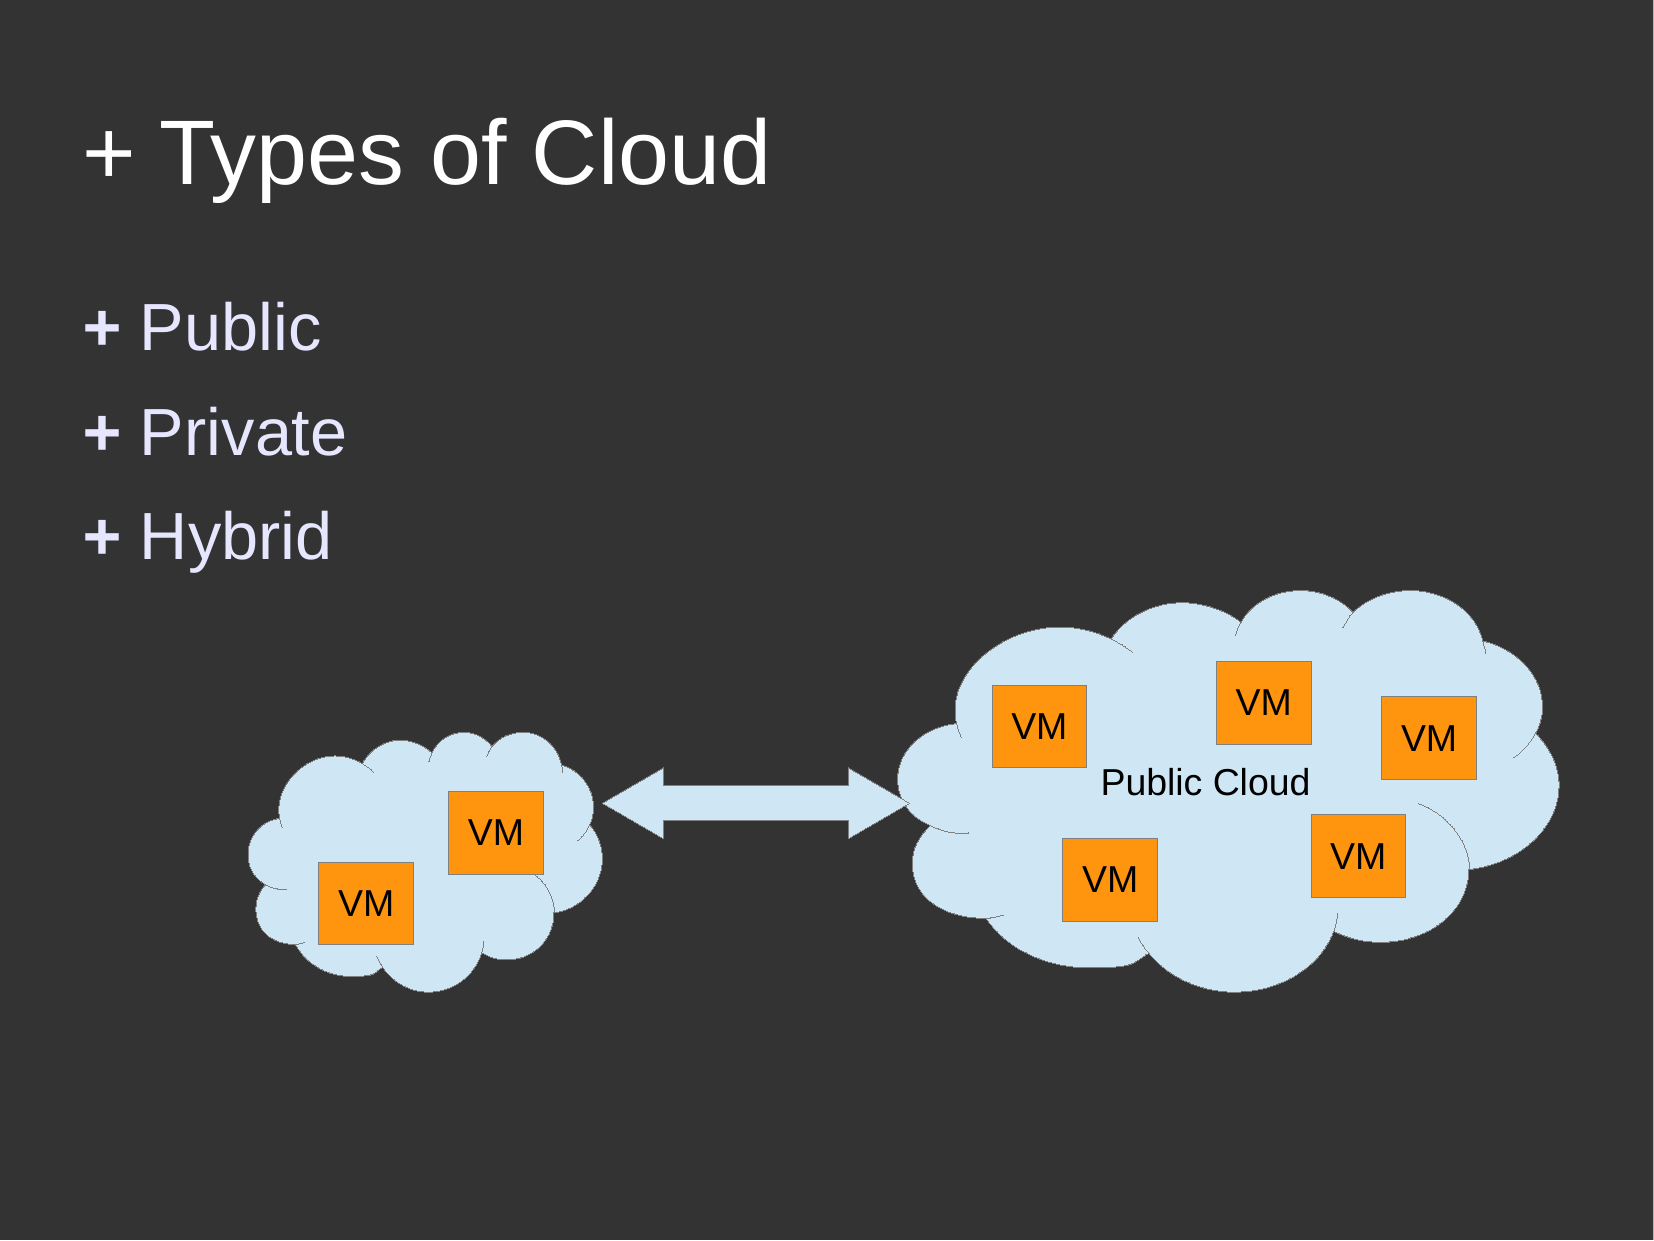

# + Types of Cloud
+ Public
+ Private
+ Hybrid
Public Cloud
VM
VM
VM
VM
VM
VM
VM